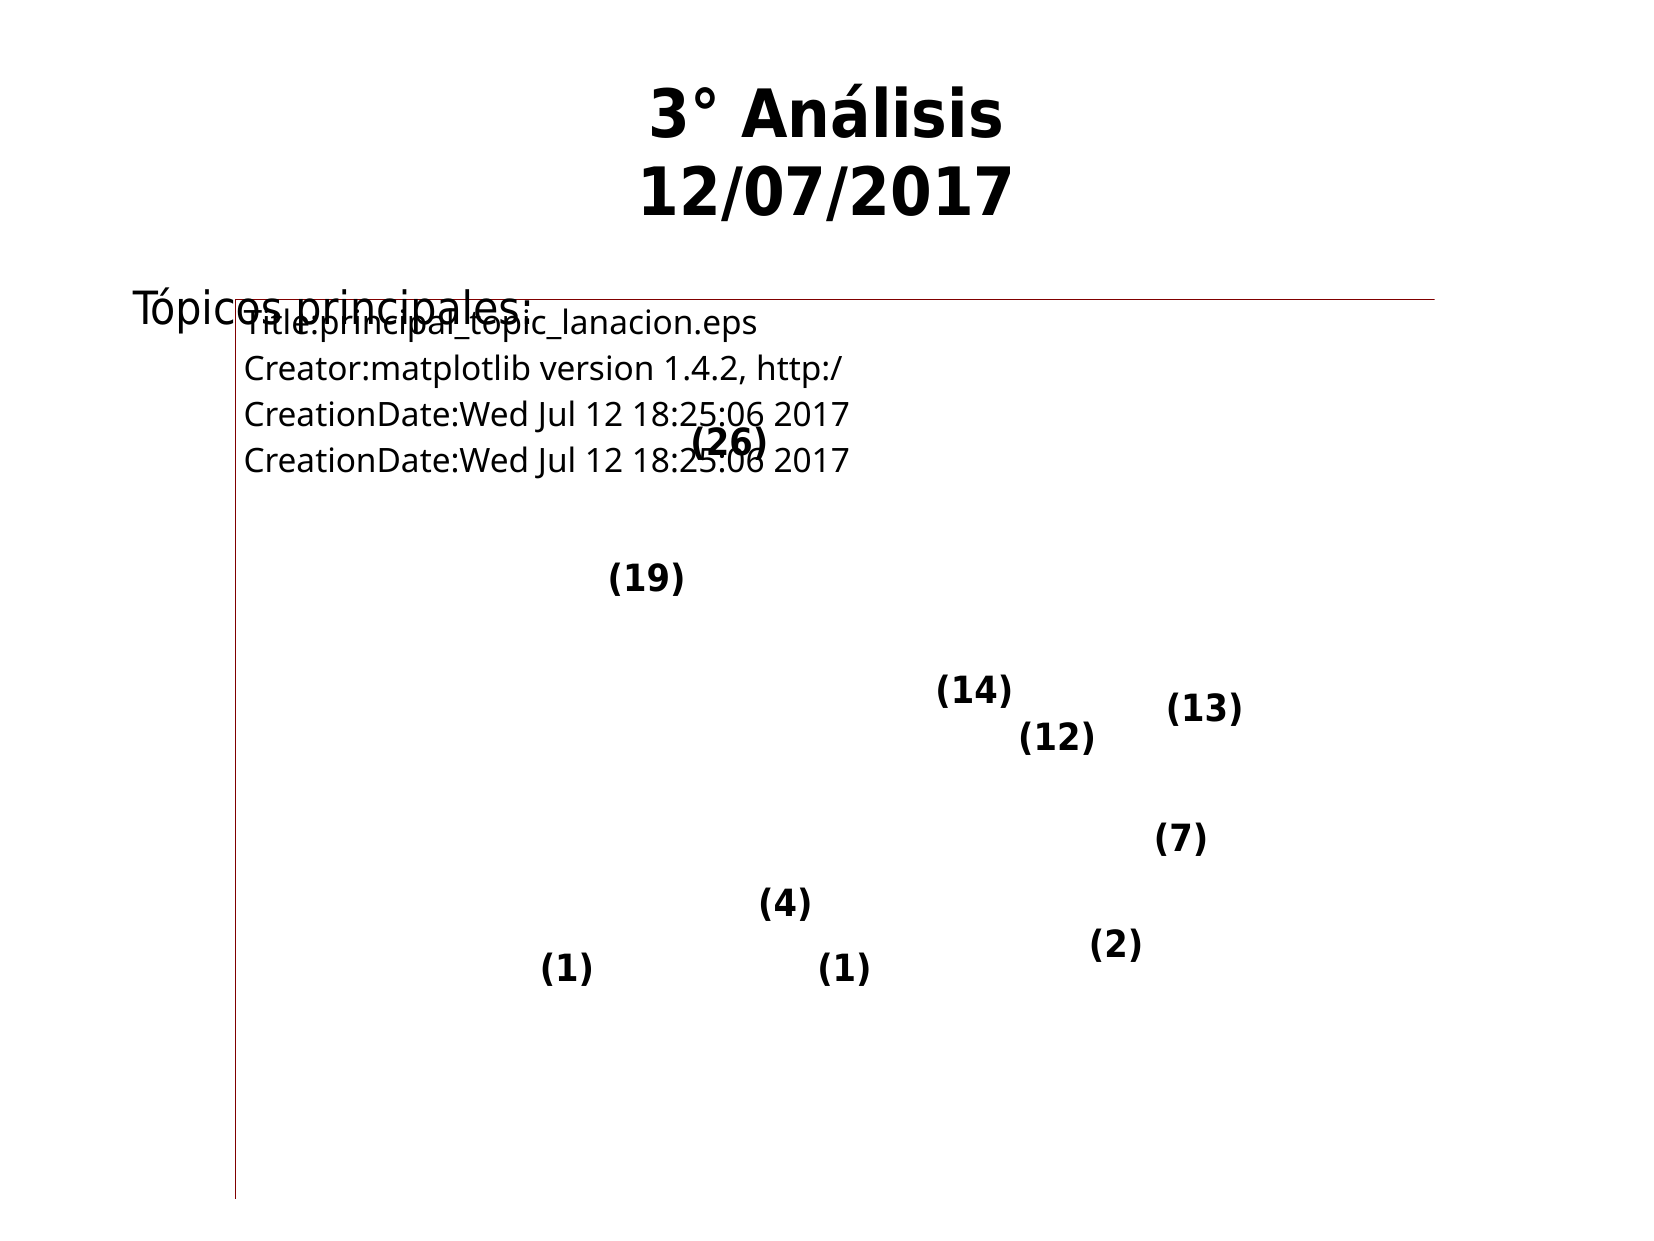

# 3° Análisis 12/07/2017
Tópicos principales:
(26)
(19)
(14)
(13)
(12)
(7)
(4)
(2)
(1)
(1)